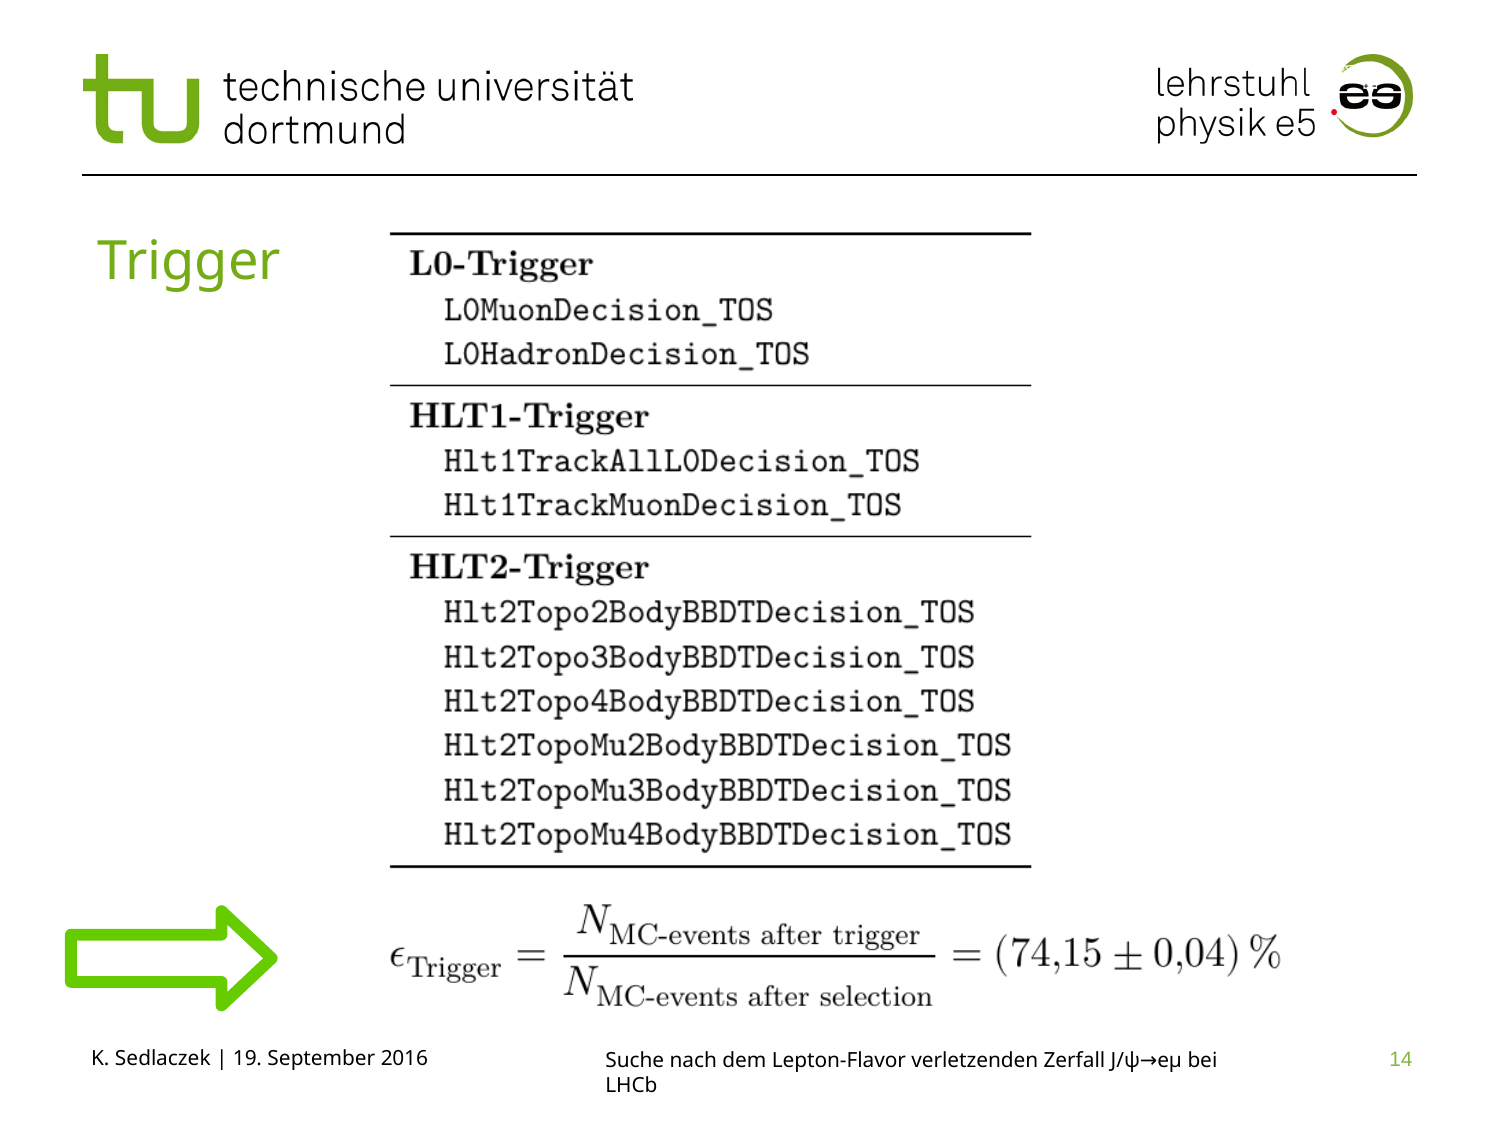

# Trigger
K. Sedlaczek | 19. September 2016
Suche nach dem Lepton-Flavor verletzenden Zerfall J/ψ→eµ bei LHCb